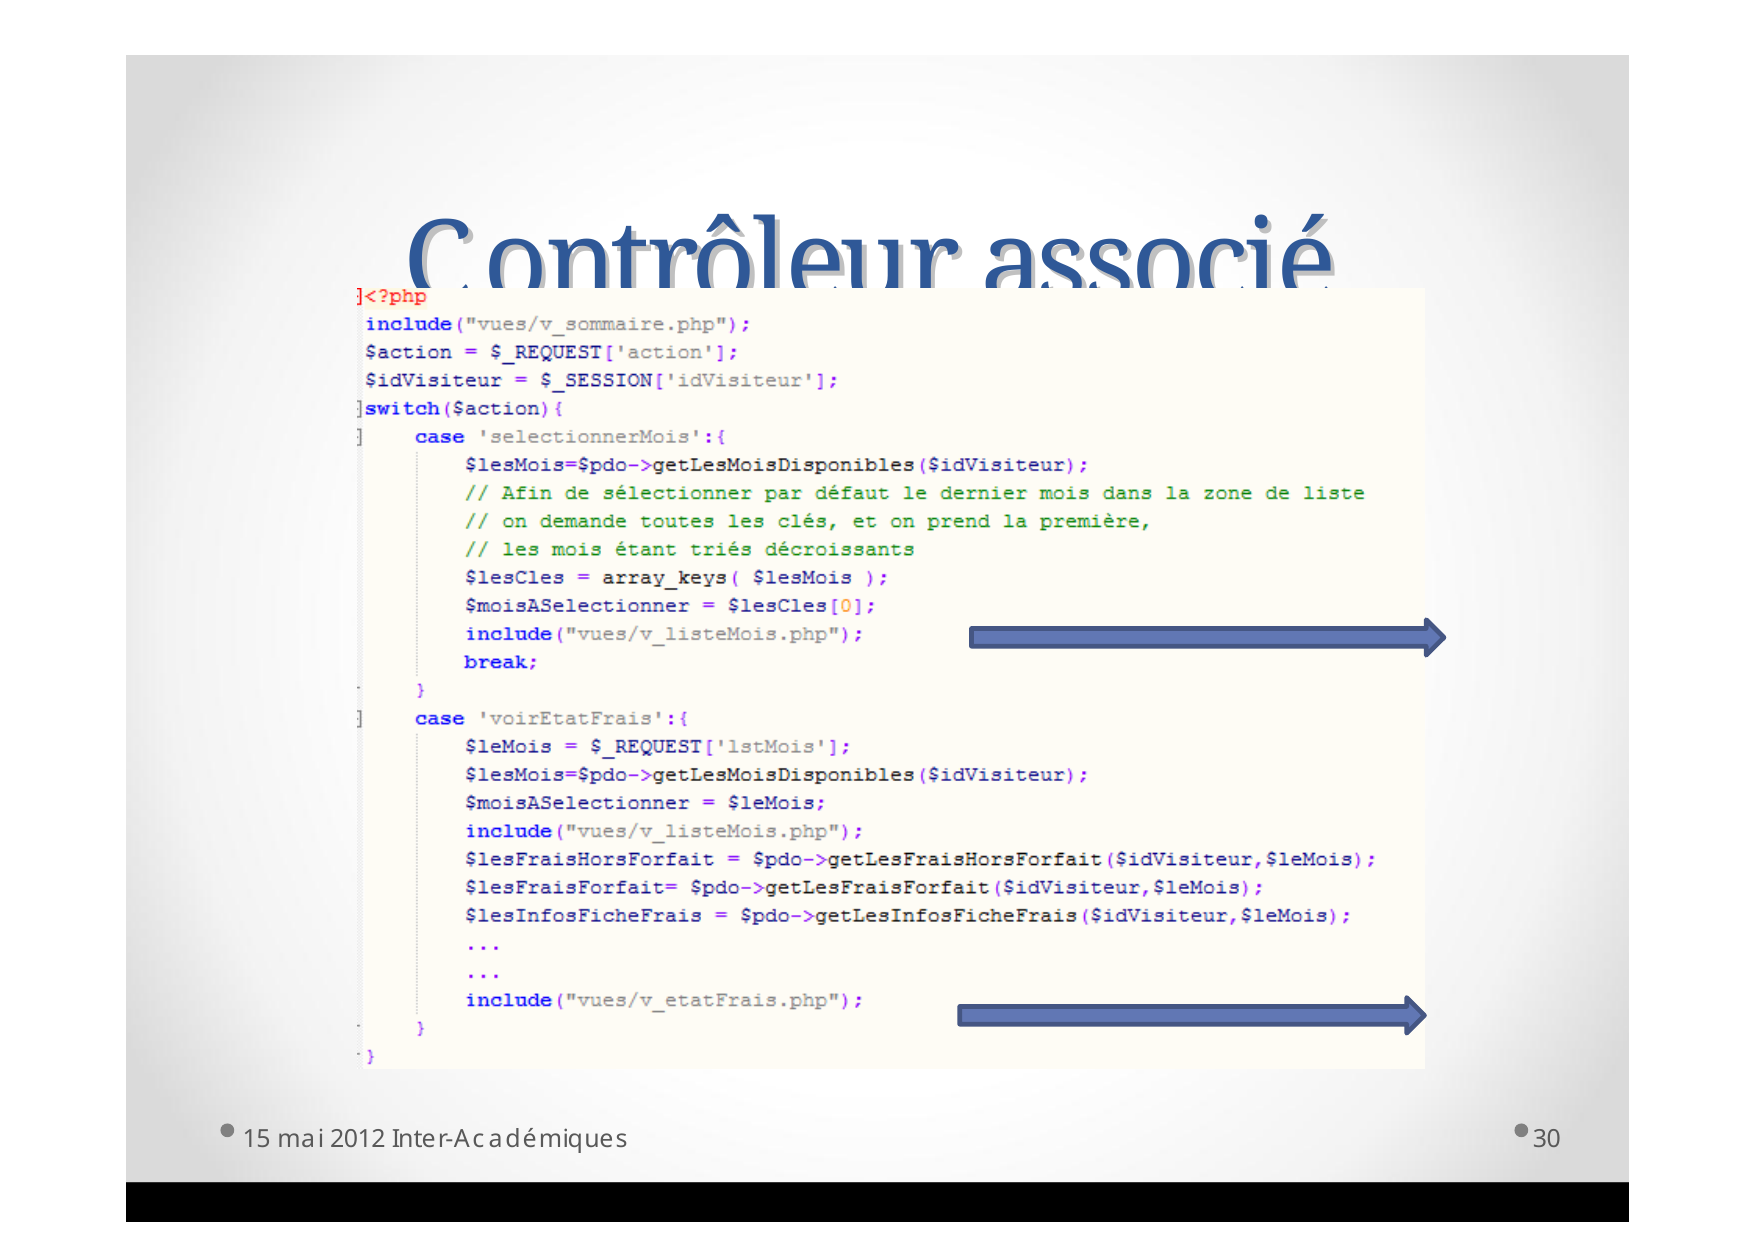

C
o
n
t
r
ô
l
e
u
r
a
s
s
o
c
i
é
C
o
n
t
r
ô
l
e
u
r
a
s
s
o
c
i
é
1
5
m
a
i
2
0
1
2
I
n
t
e
r
-
A
c
a
d
é
m
i
q
u
e
s
3
0